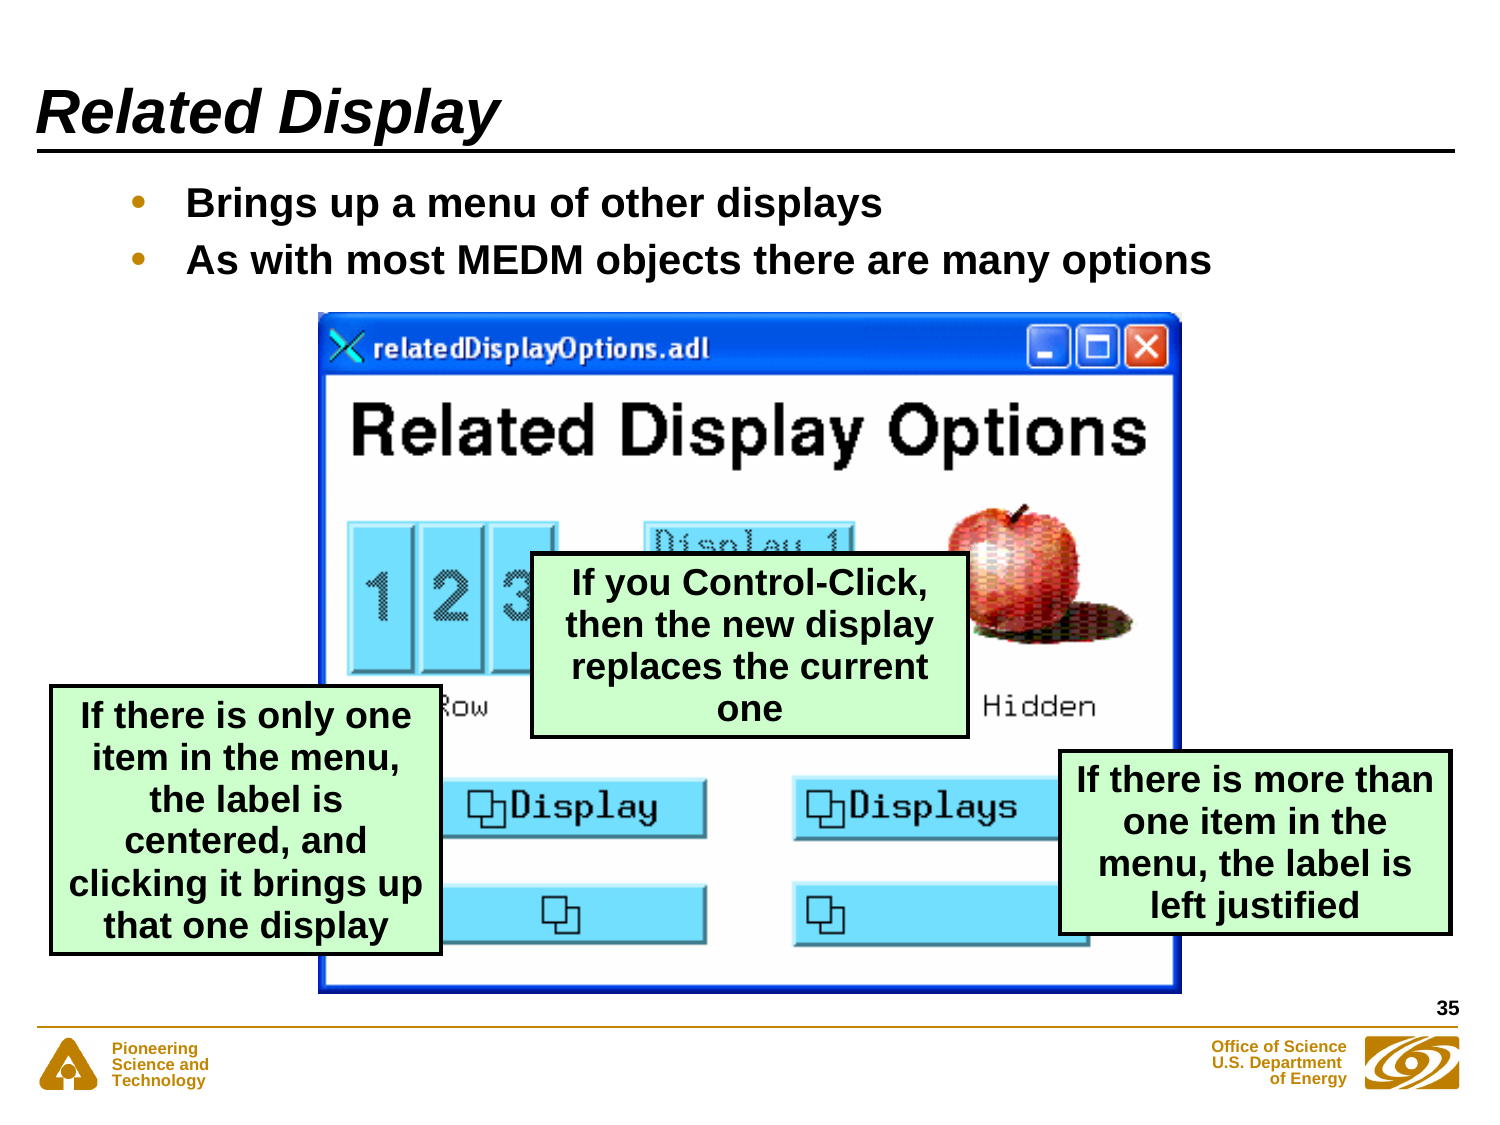

# Related Display
Brings up a menu of other displays
As with most MEDM objects there are many options
If you Control-Click, then the new display replaces the current one
If there is only one item in the menu, the label is centered, and clicking it brings up that one display
If there is more than one item in the menu, the label is left justified
35